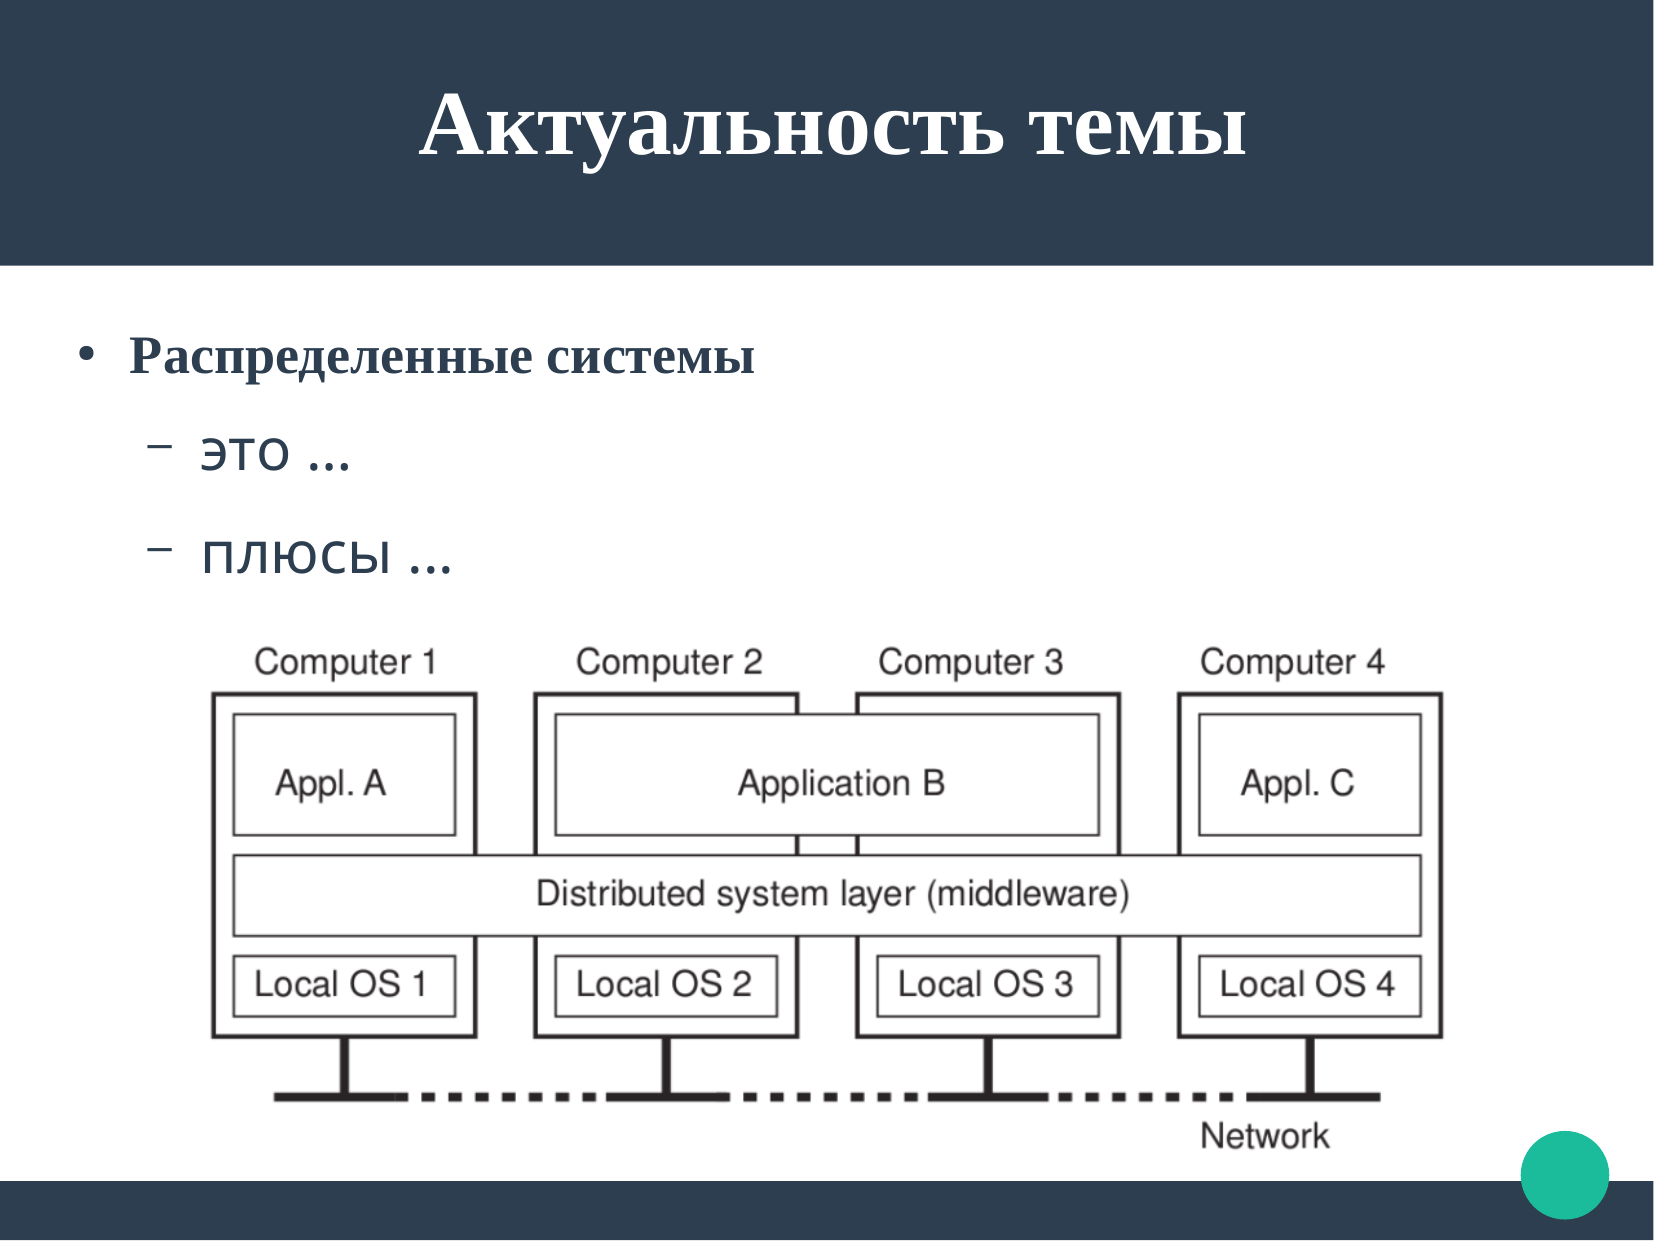

# Актуальность темы
Распределенные системы
это …
плюсы ...